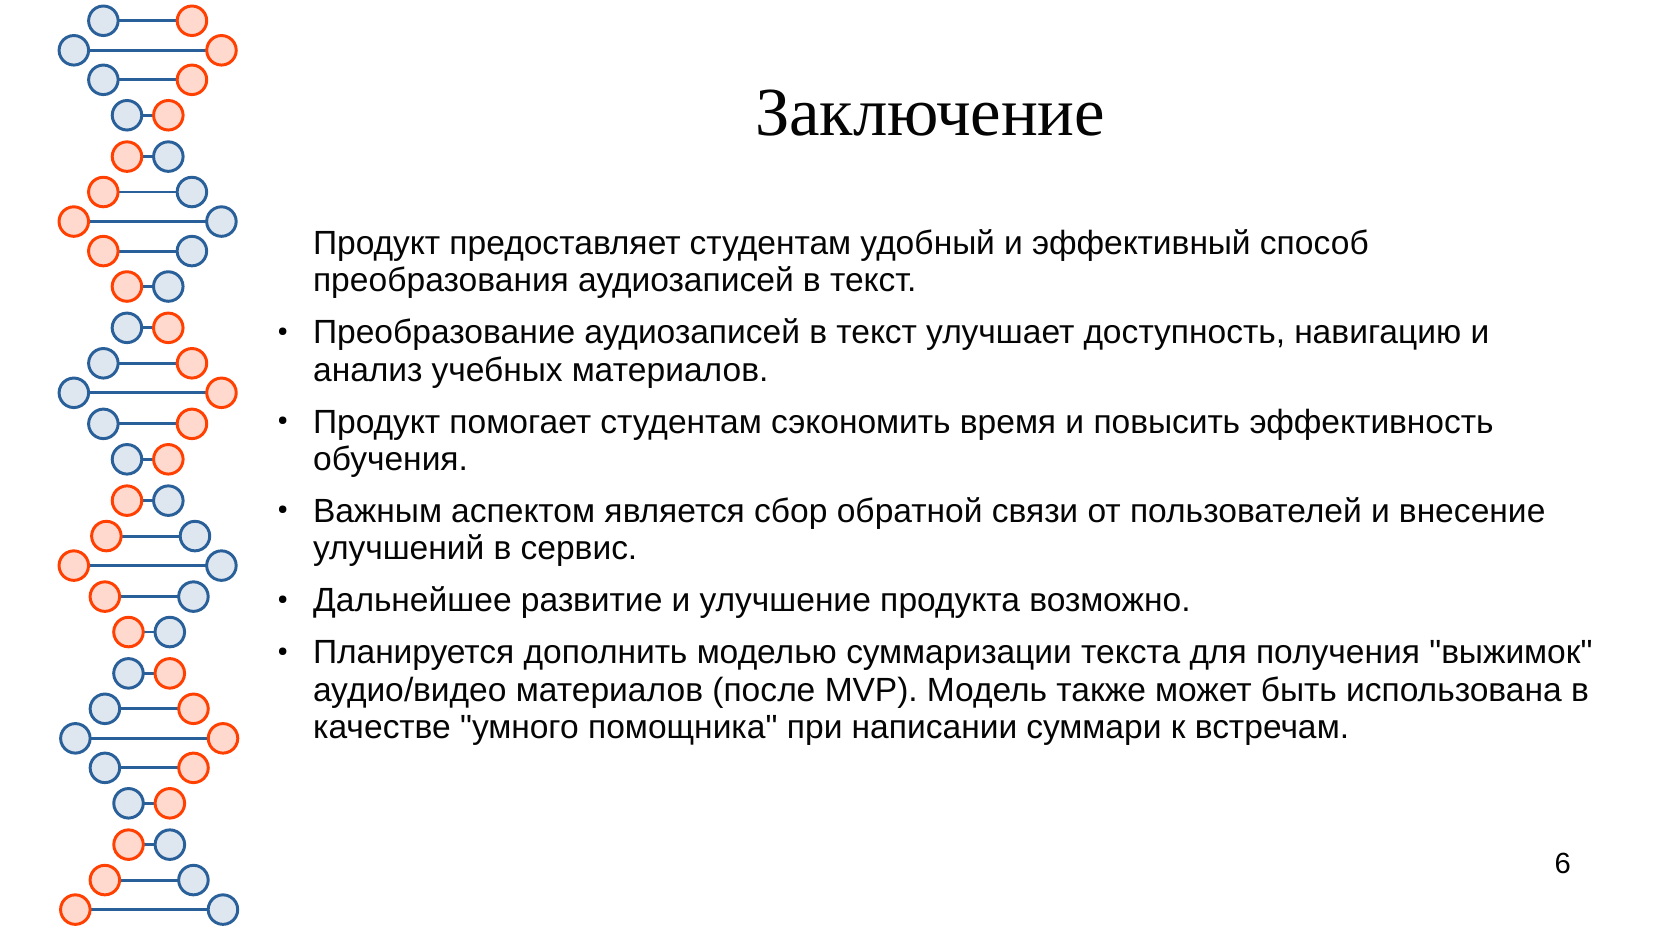

# Заключение
Продукт предоставляет студентам удобный и эффективный способ преобразования аудиозаписей в текст.
Преобразование аудиозаписей в текст улучшает доступность, навигацию и анализ учебных материалов.
Продукт помогает студентам сэкономить время и повысить эффективность обучения.
Важным аспектом является сбор обратной связи от пользователей и внесение улучшений в сервис.
Дальнейшее развитие и улучшение продукта возможно.
Планируется дополнить моделью суммаризации текста для получения "выжимок" аудио/видео материалов (после MVP). Модель также может быть использована в качестве "умного помощника" при написании суммари к встречам.
6